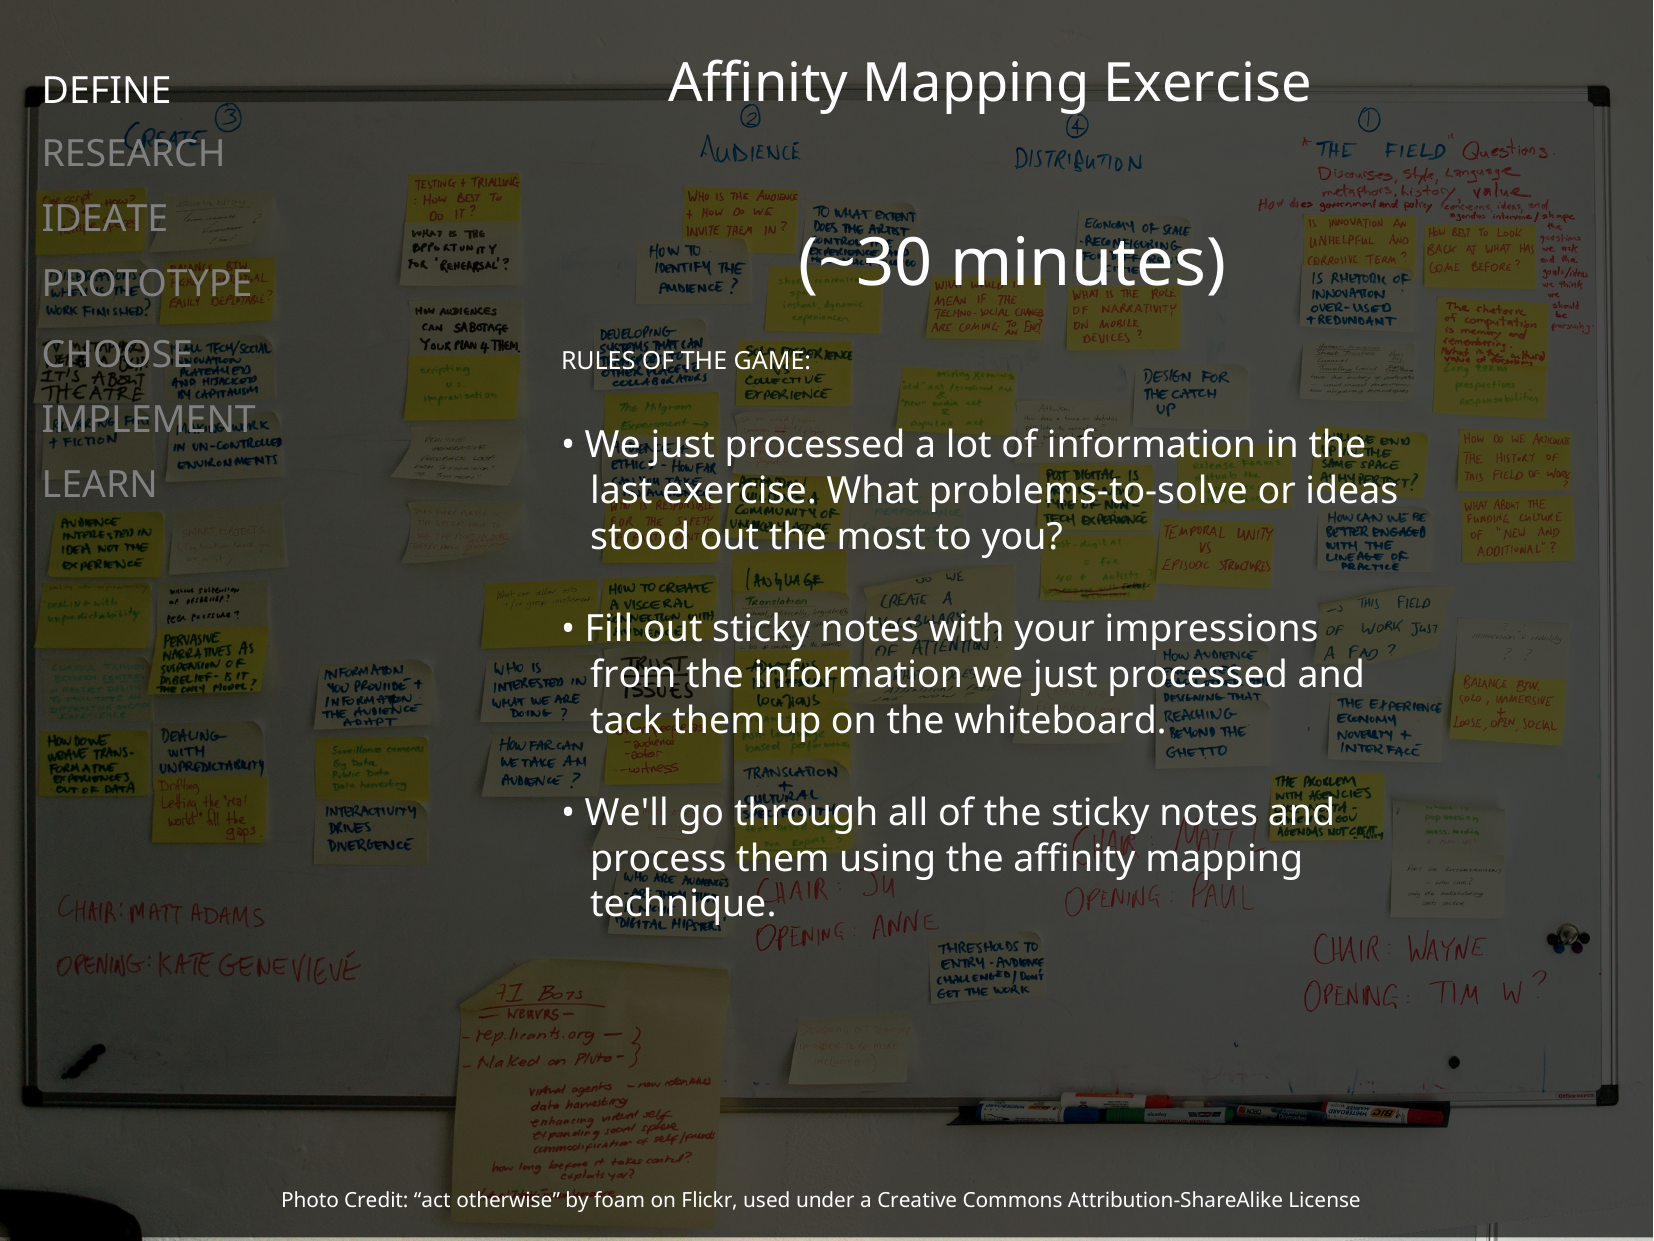

# DEFINE
Affinity Mapping Exercise
RESEARCH
(~30 minutes)
IDEATE
PROTOTYPE
CHOOSE
RULES OF THE GAME:
• We just processed a lot of information in the
 last exercise. What problems-to-solve or ideas
 stood out the most to you?
• Fill out sticky notes with your impressions
 from the information we just processed and
 tack them up on the whiteboard.
• We'll go through all of the sticky notes and
 process them using the affinity mapping
 technique.
IMPLEMENT
LEARN
Photo Credit: “act otherwise” by foam on Flickr, used under a Creative Commons Attribution-ShareAlike License